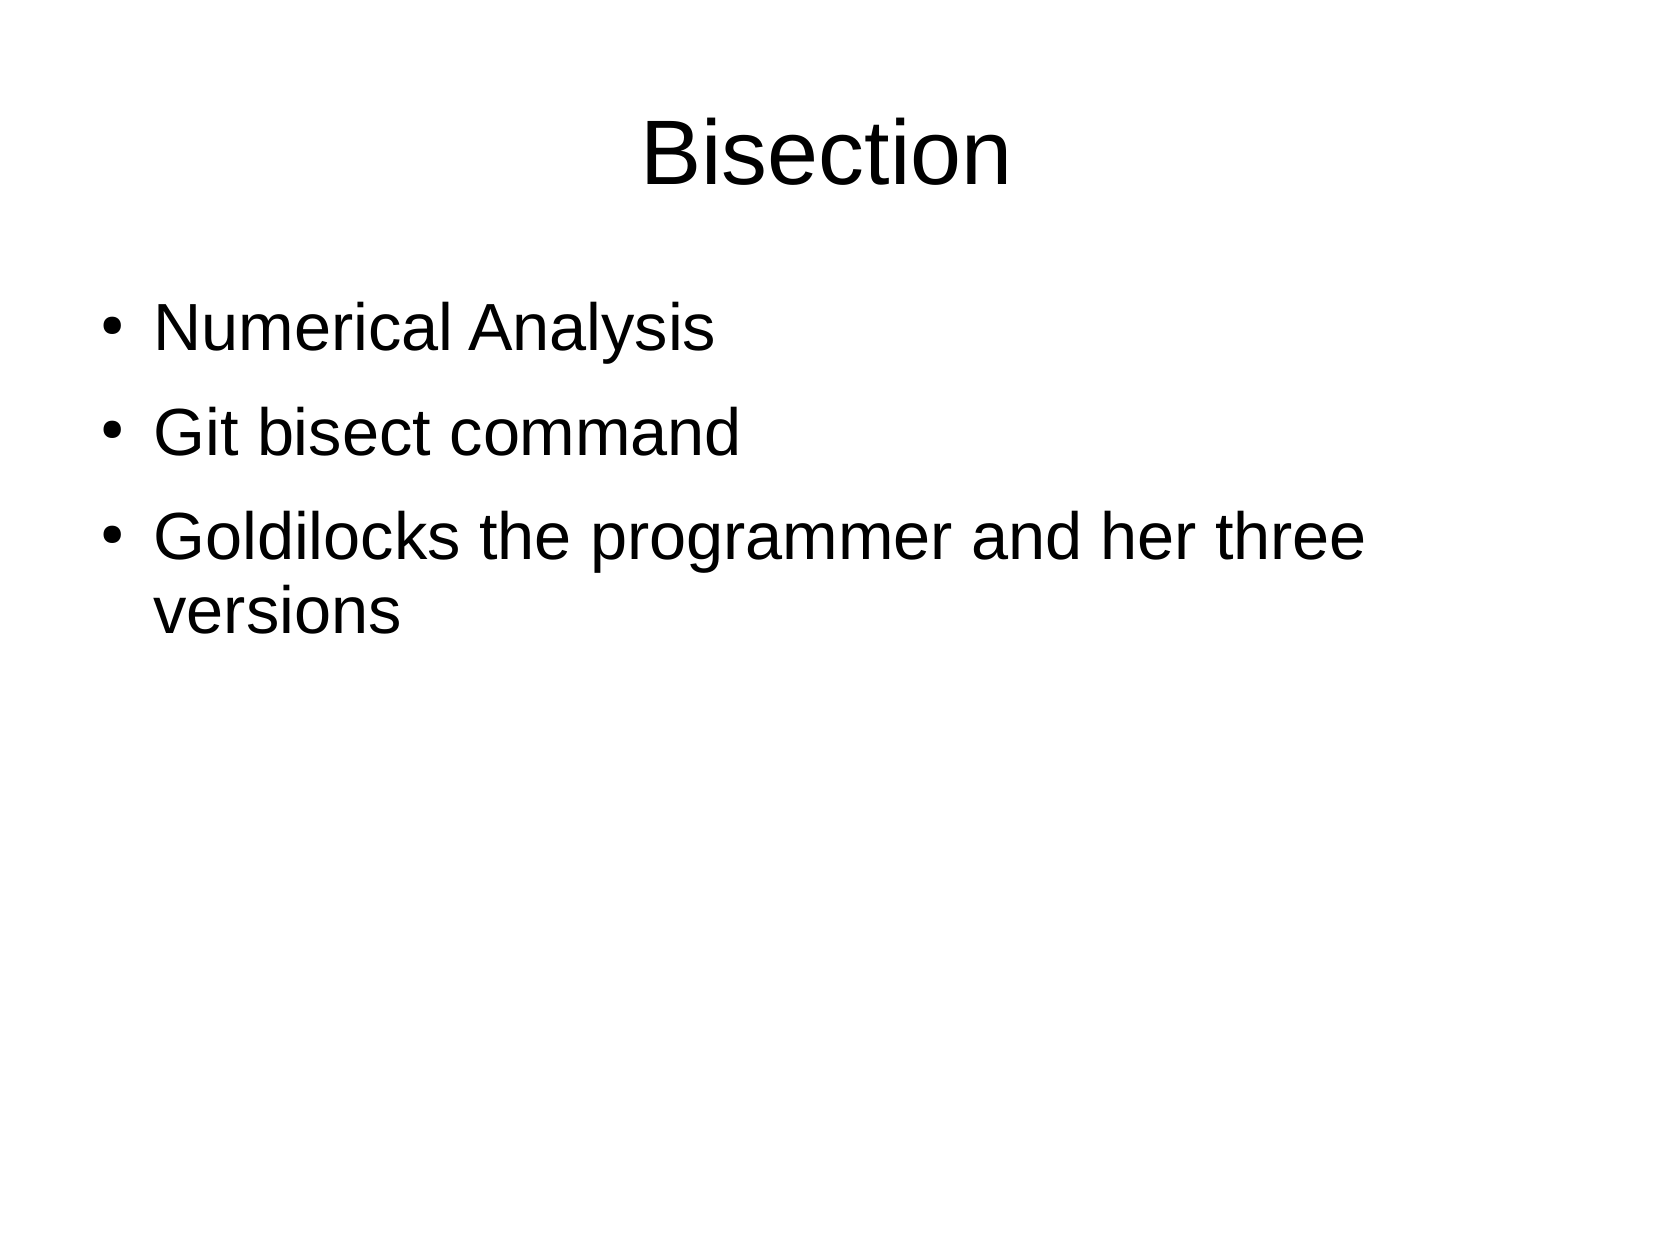

# Bisection
Numerical Analysis
Git bisect command
Goldilocks the programmer and her three versions